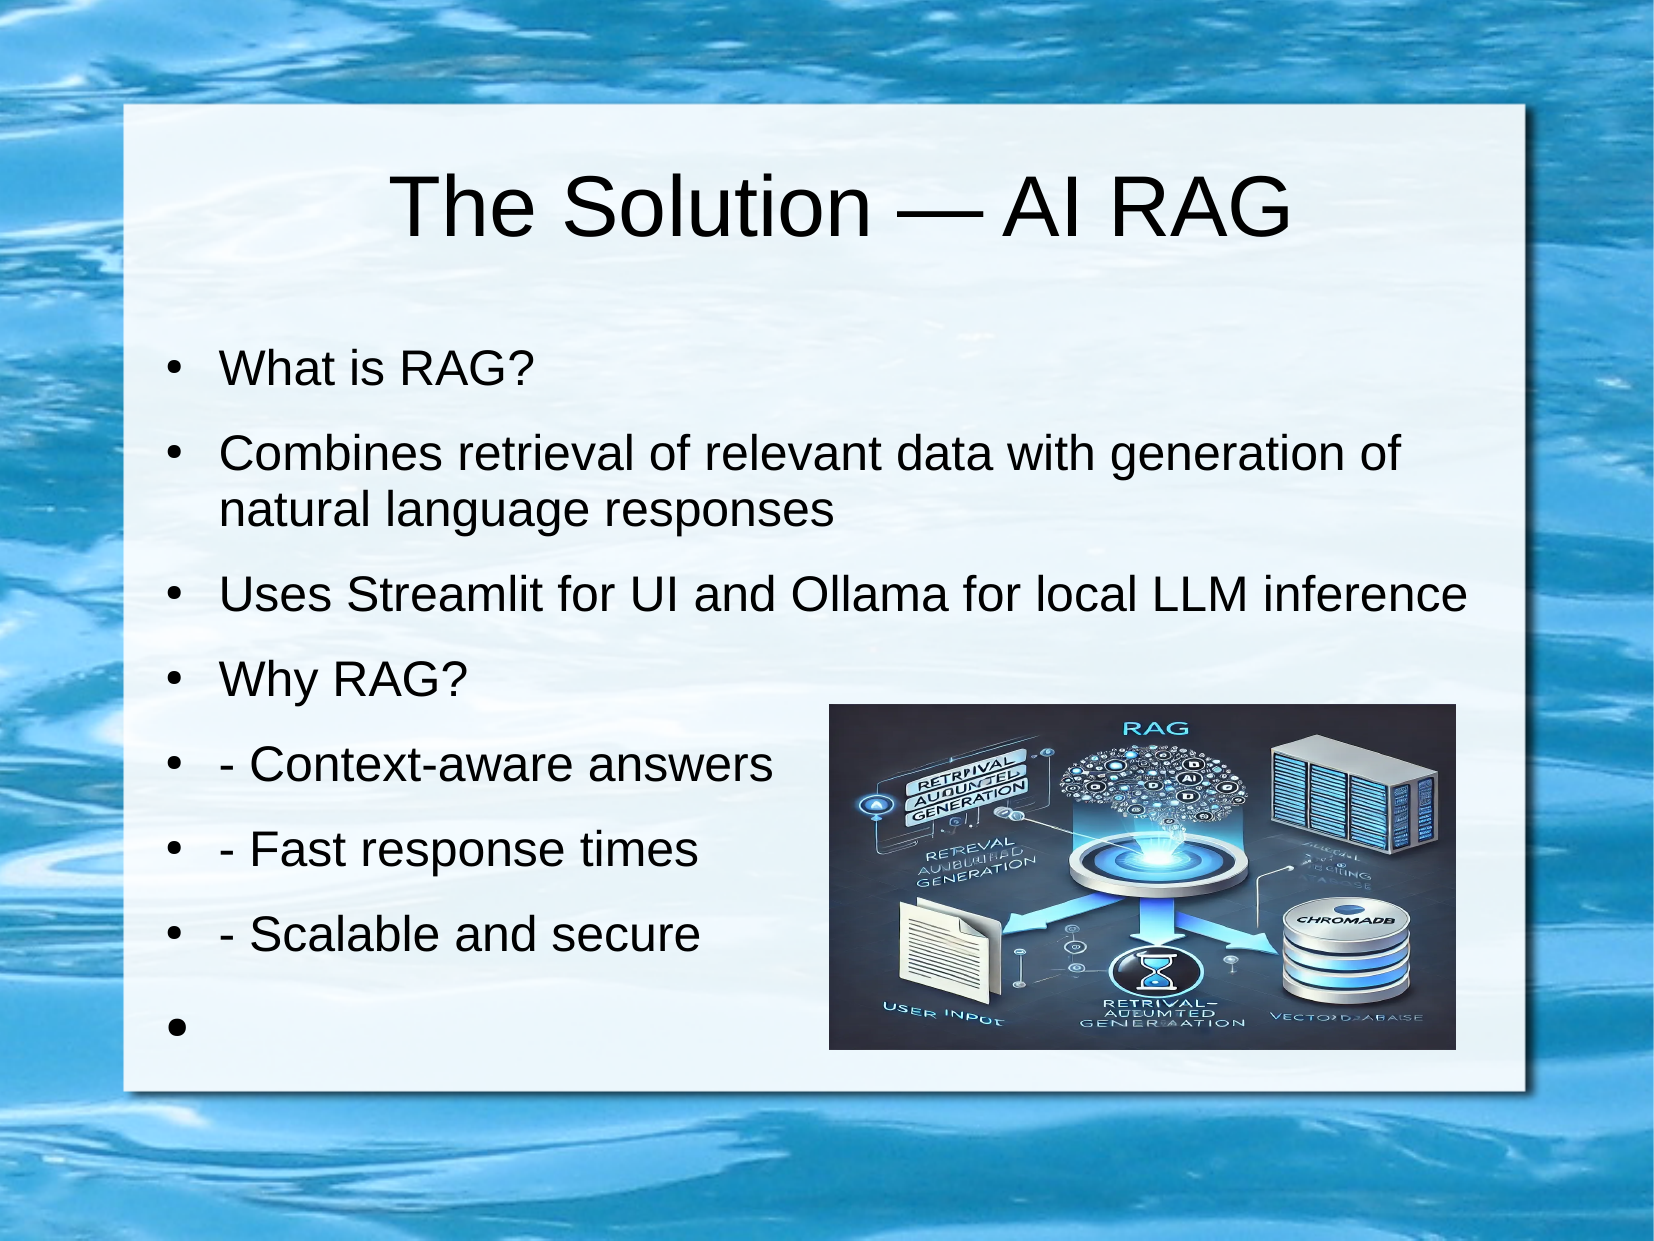

# The Solution — AI RAG
What is RAG?
Combines retrieval of relevant data with generation of natural language responses
Uses Streamlit for UI and Ollama for local LLM inference
Why RAG?
- Context-aware answers
- Fast response times
- Scalable and secure